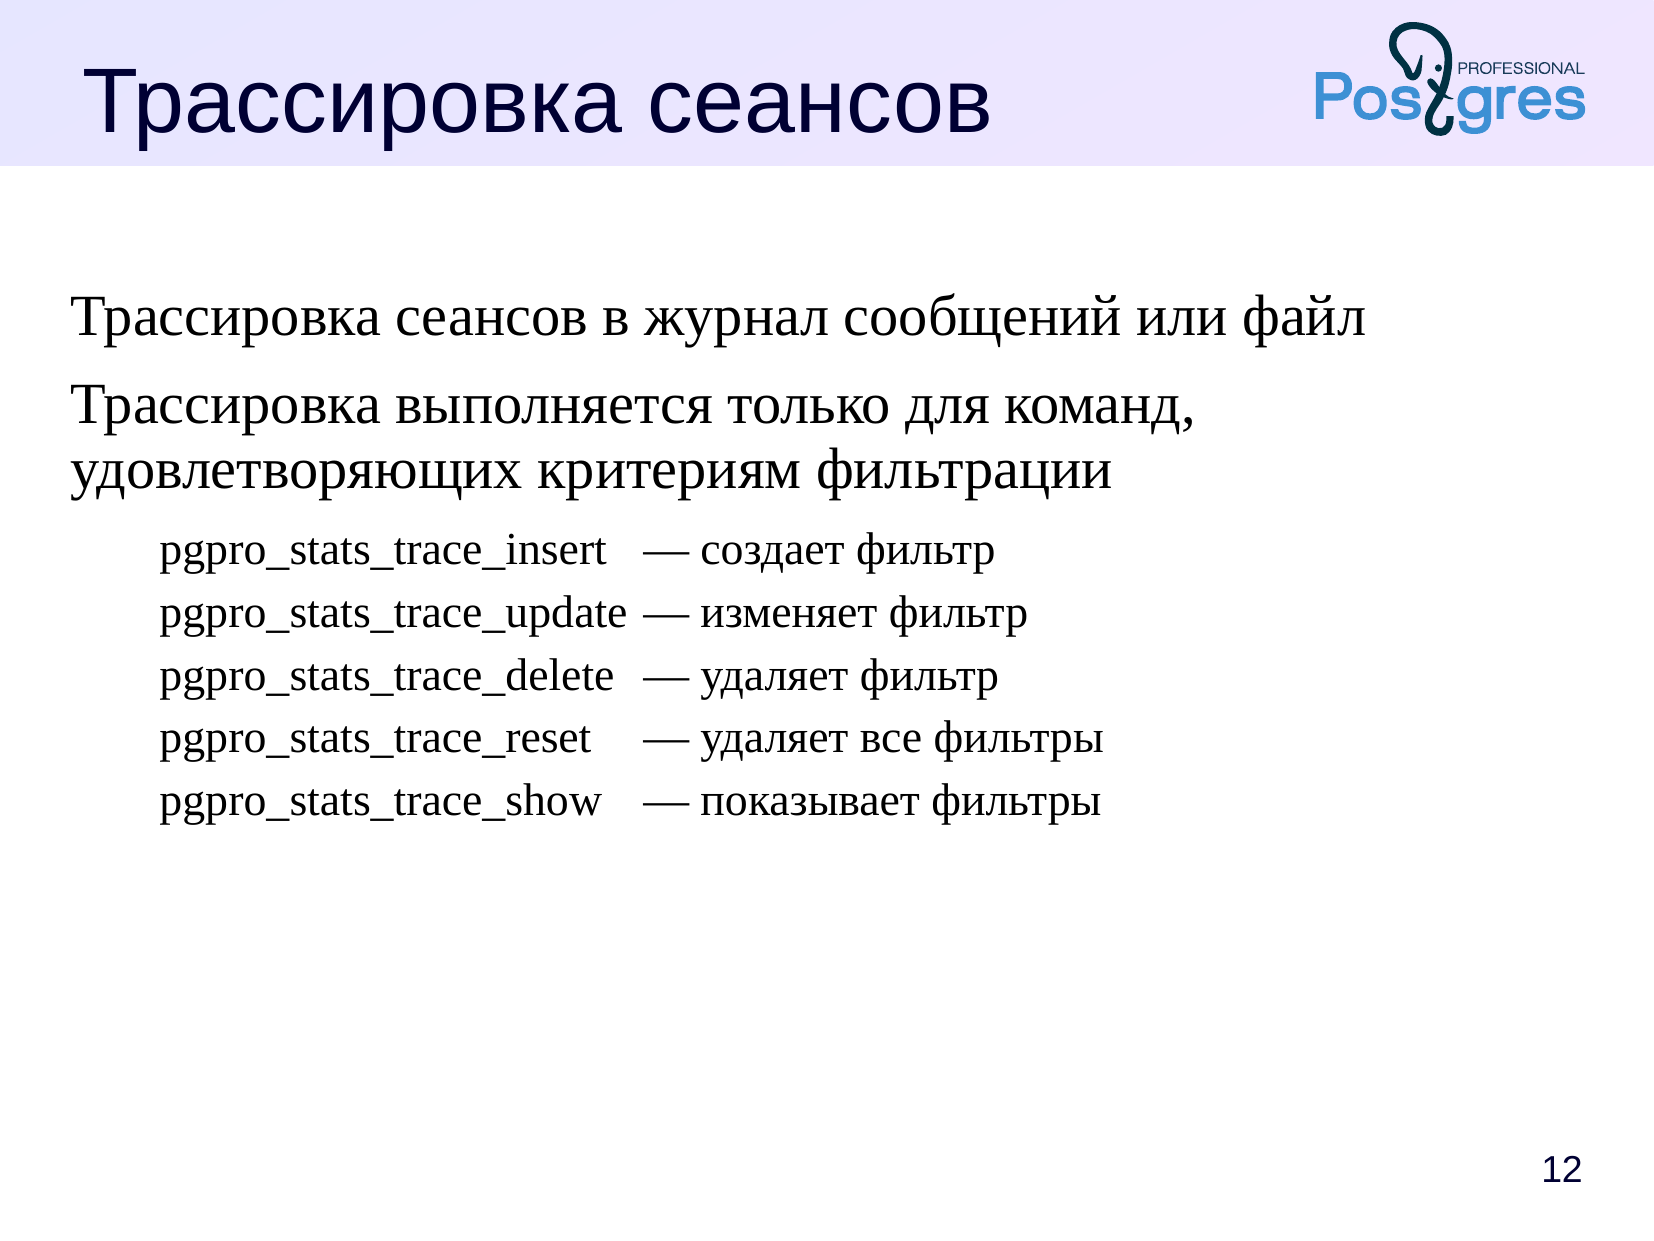

# Трассировка сеансов
Трассировка сеансов в журнал сообщений или файл
Трассировка выполняется только для команд, удовлетворяющих критериям фильтрации
pgpro_stats_trace_insert	— создает фильтр
pgpro_stats_trace_update	— изменяет фильтр
pgpro_stats_trace_delete	— удаляет фильтр
pgpro_stats_trace_reset	— удаляет все фильтры
pgpro_stats_trace_show	— показывает фильтры